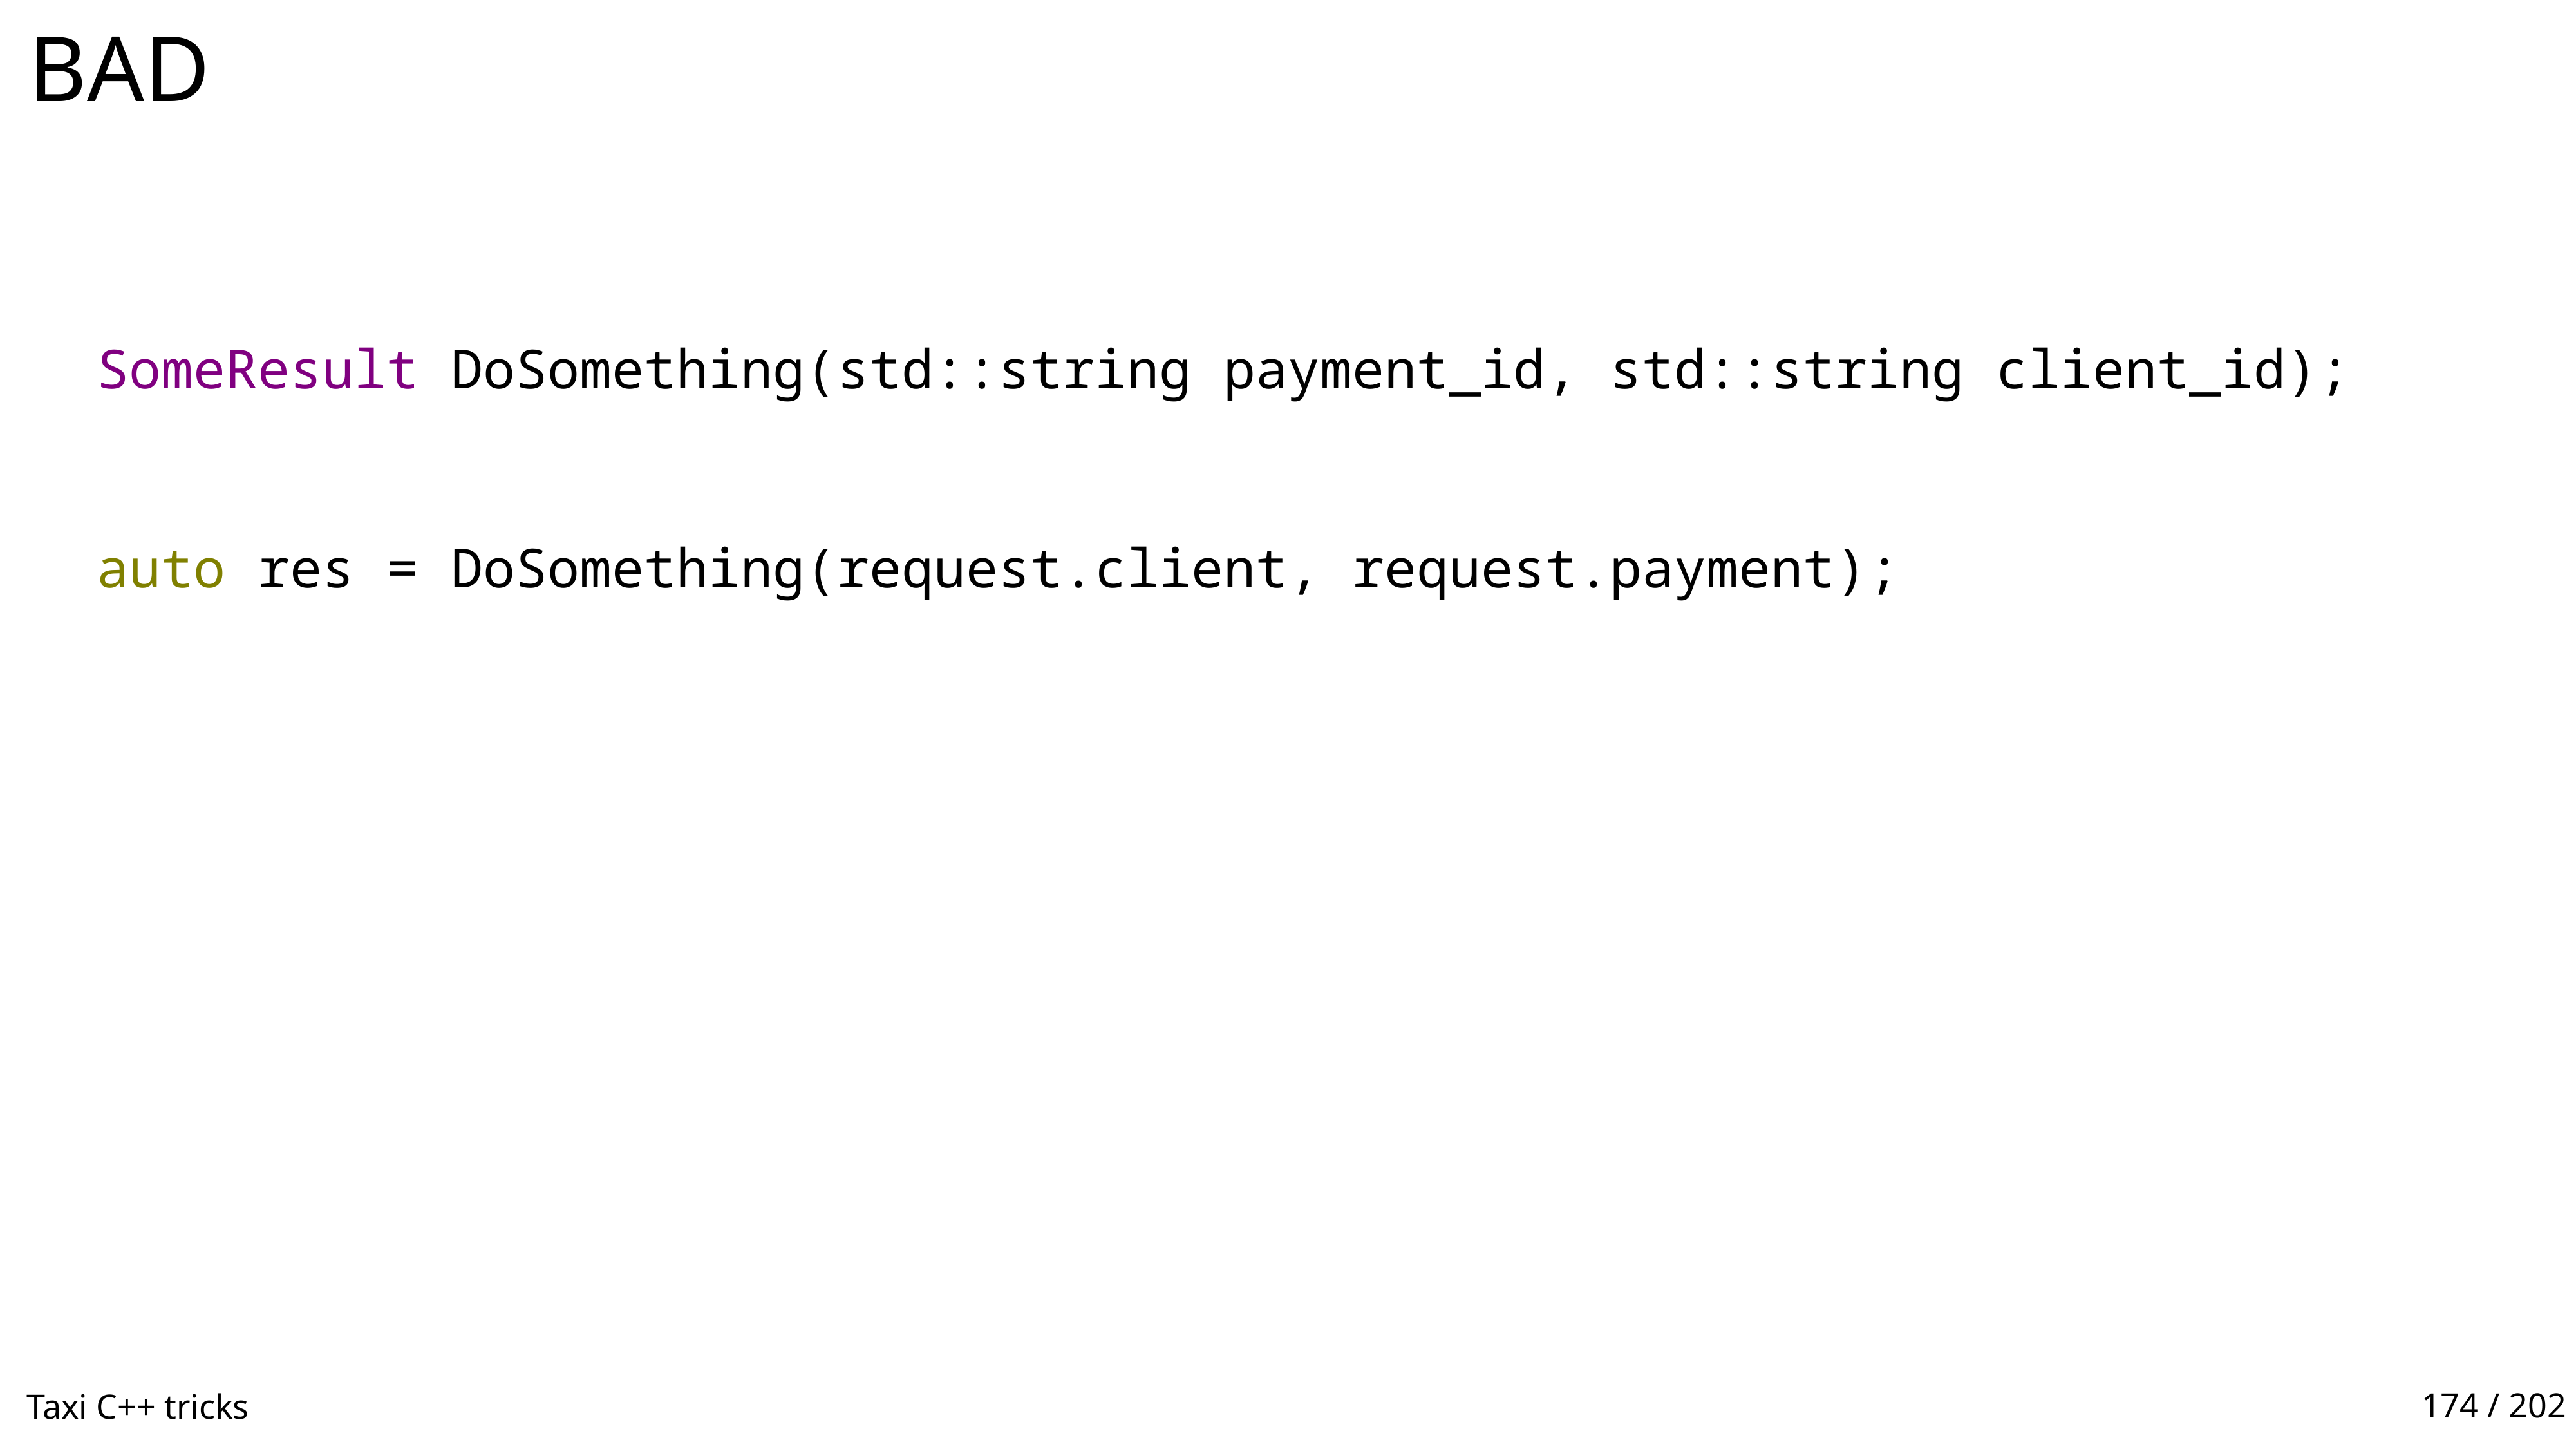

# BAD
SomeResult DoSomething(std::string payment_id, std::string client_id);
auto res = DoSomething(request.client, request.payment);
Taxi C++ tricks